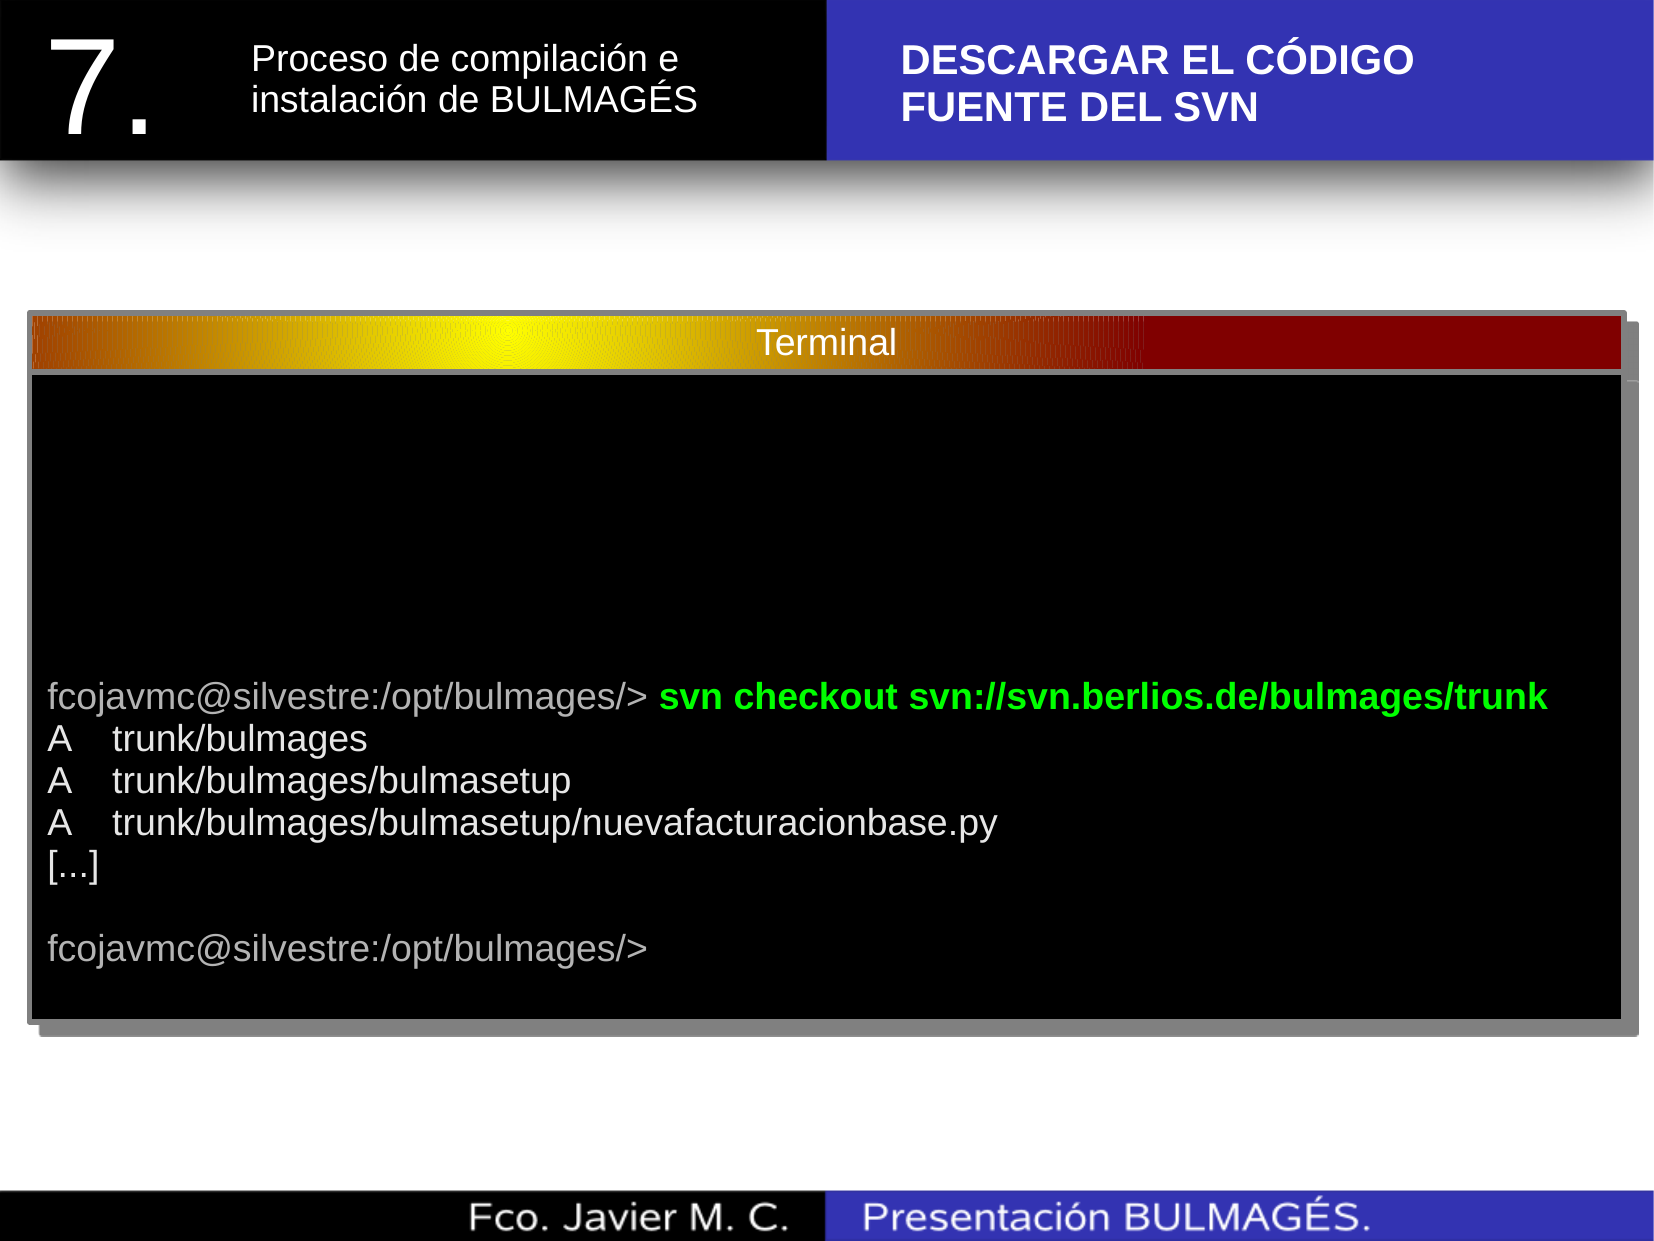

DESCARGAR EL CÓDIGO FUENTE DEL SVN
Proceso de compilación e instalación de BULMAGÉS
Terminal
fcojavmc@silvestre:/opt/bulmages/> svn checkout svn://svn.berlios.de/bulmages/trunk
A trunk/bulmages
A trunk/bulmages/bulmasetup
A trunk/bulmages/bulmasetup/nuevafacturacionbase.py
[...]
fcojavmc@silvestre:/opt/bulmages/>